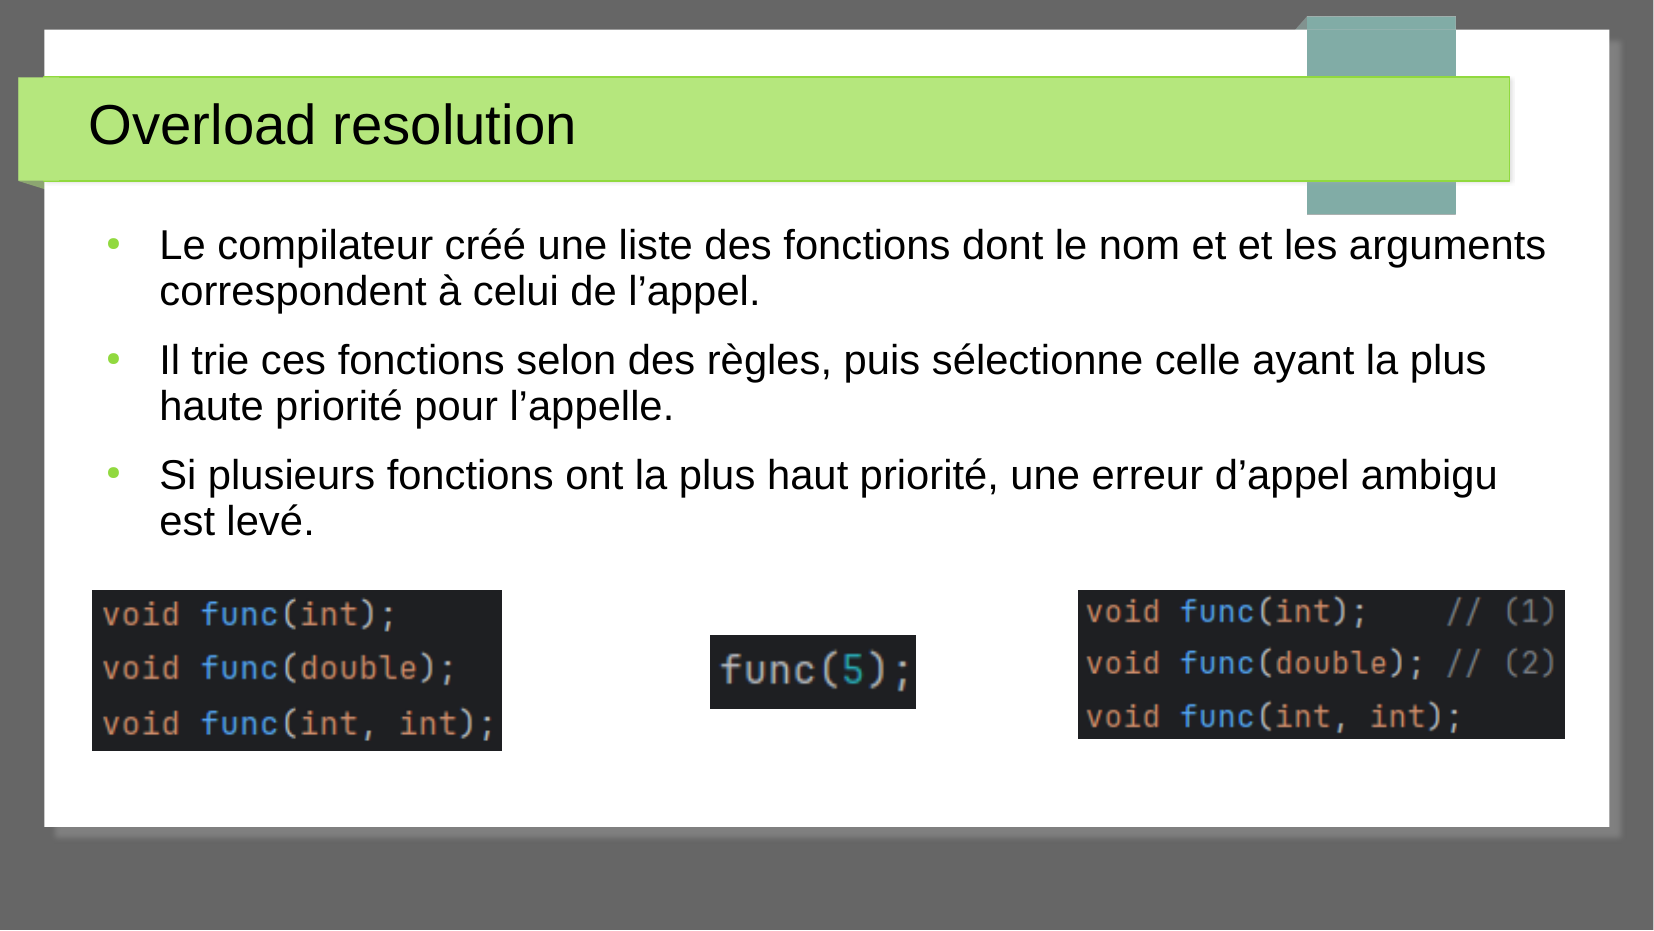

# Overload resolution
Le compilateur créé une liste des fonctions dont le nom et et les arguments correspondent à celui de l’appel.
Il trie ces fonctions selon des règles, puis sélectionne celle ayant la plus haute priorité pour l’appelle.
Si plusieurs fonctions ont la plus haut priorité, une erreur d’appel ambigu est levé.